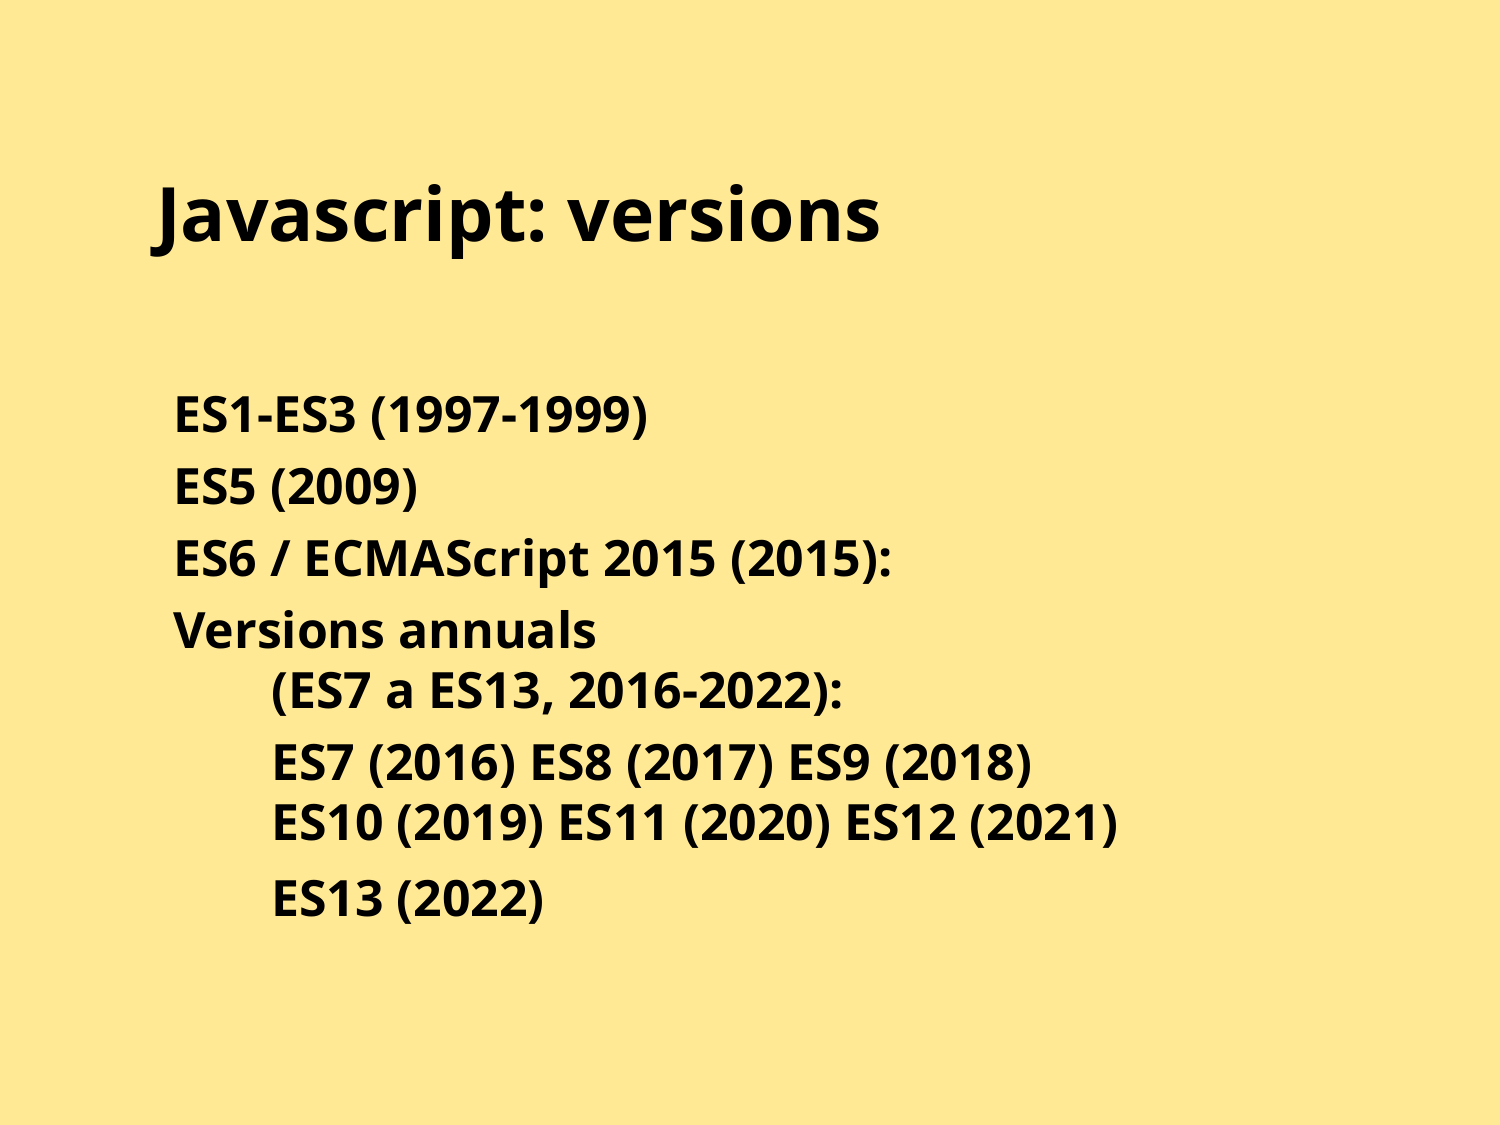

Javascript: versions
# ES1-ES3 (1997-1999)
 ES5 (2009)
 ES6 / ECMAScript 2015 (2015):
 Versions annuals
		(ES7 a ES13, 2016-2022):
		ES7 (2016) ES8 (2017) ES9 (2018)
		ES10 (2019) ES11 (2020) ES12 (2021)
		ES13 (2022)